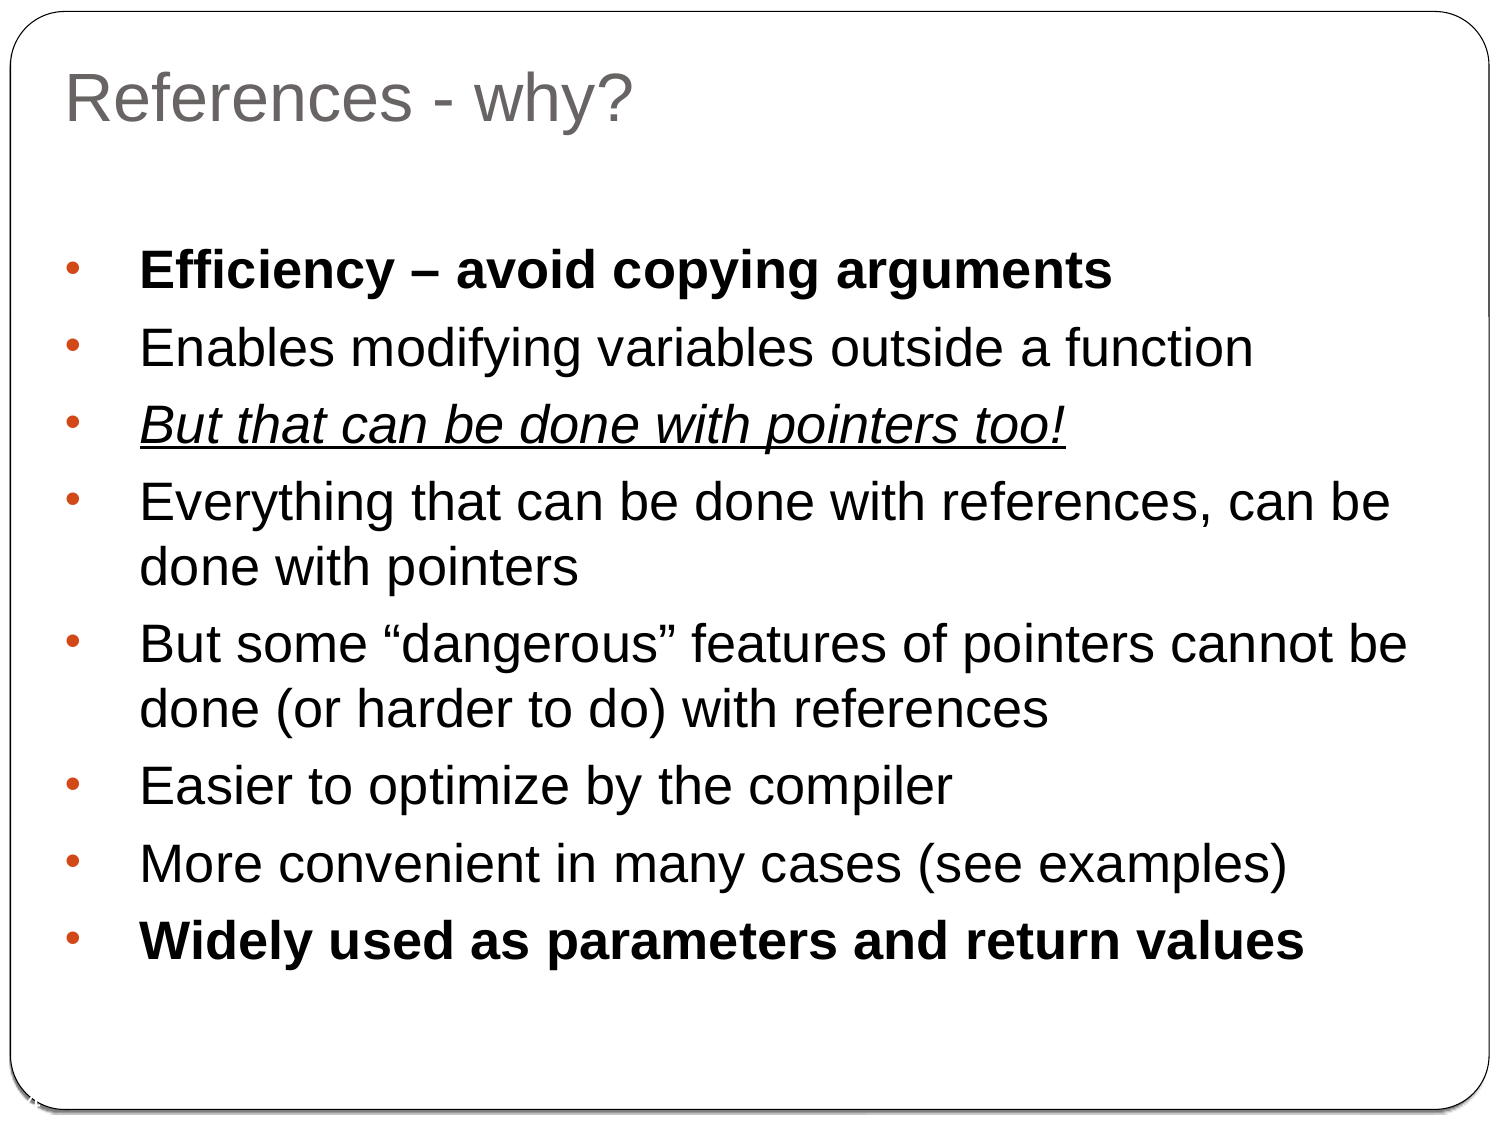

# References - why?
Efficiency – avoid copying arguments
Enables modifying variables outside a function
But that can be done with pointers too!
Everything that can be done with references, can be done with pointers
But some “dangerous” features of pointers cannot be done (or harder to do) with references
Easier to optimize by the compiler
More convenient in many cases (see examples)
Widely used as parameters and return values